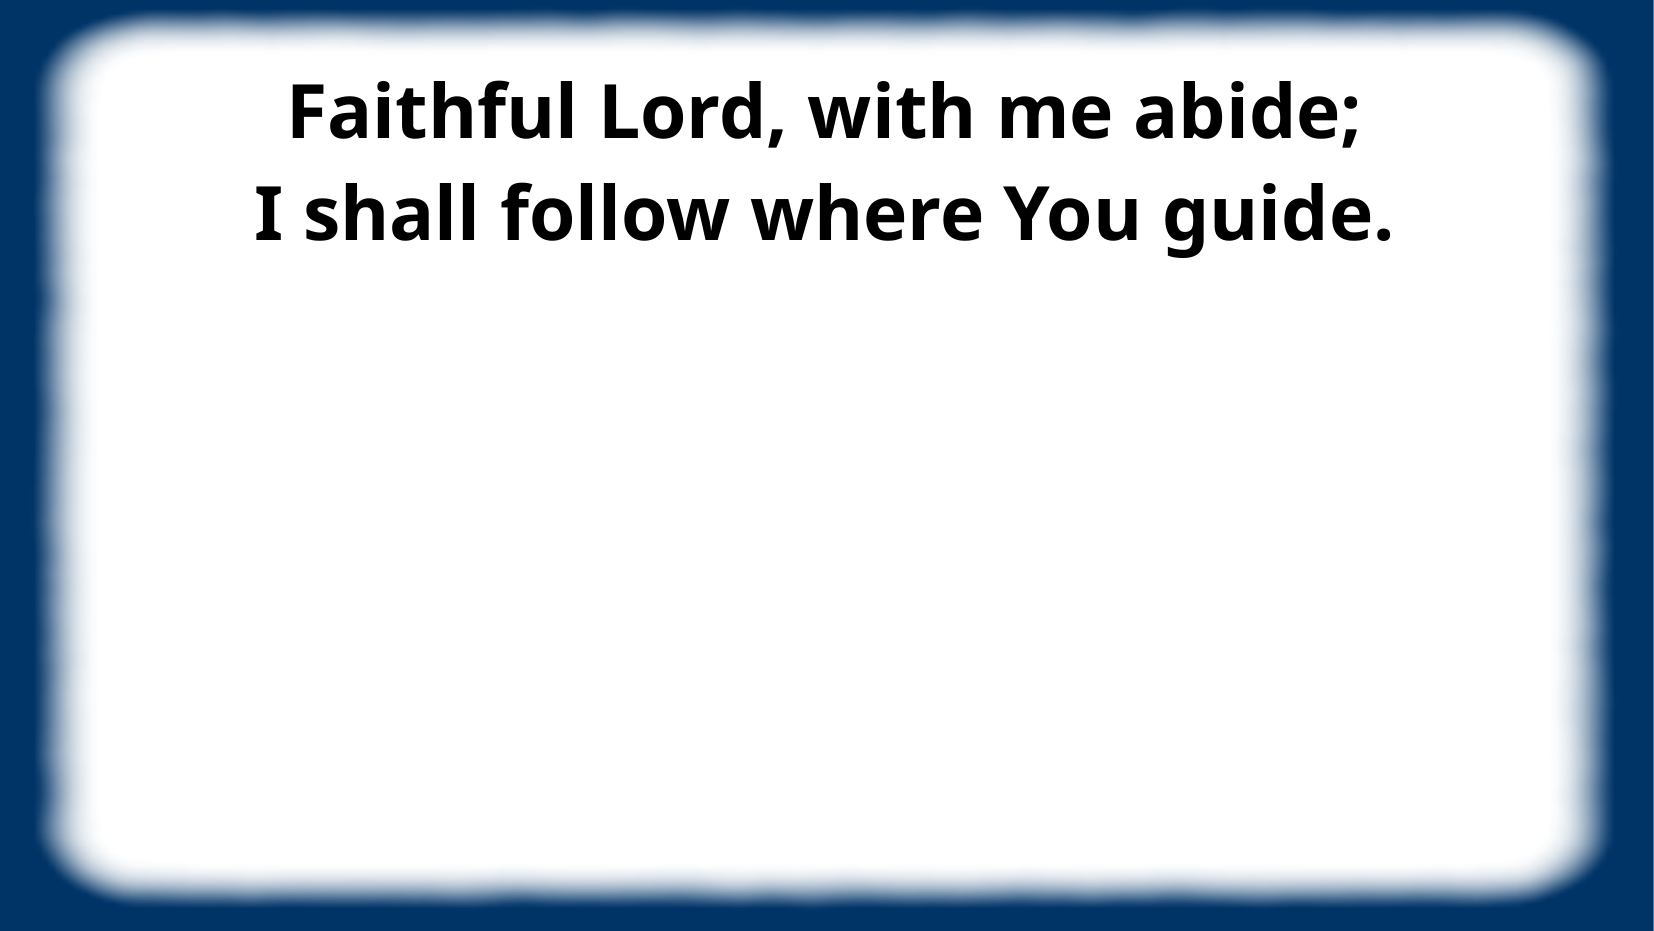

Faithful Lord, with me abide;
I shall follow where You guide.